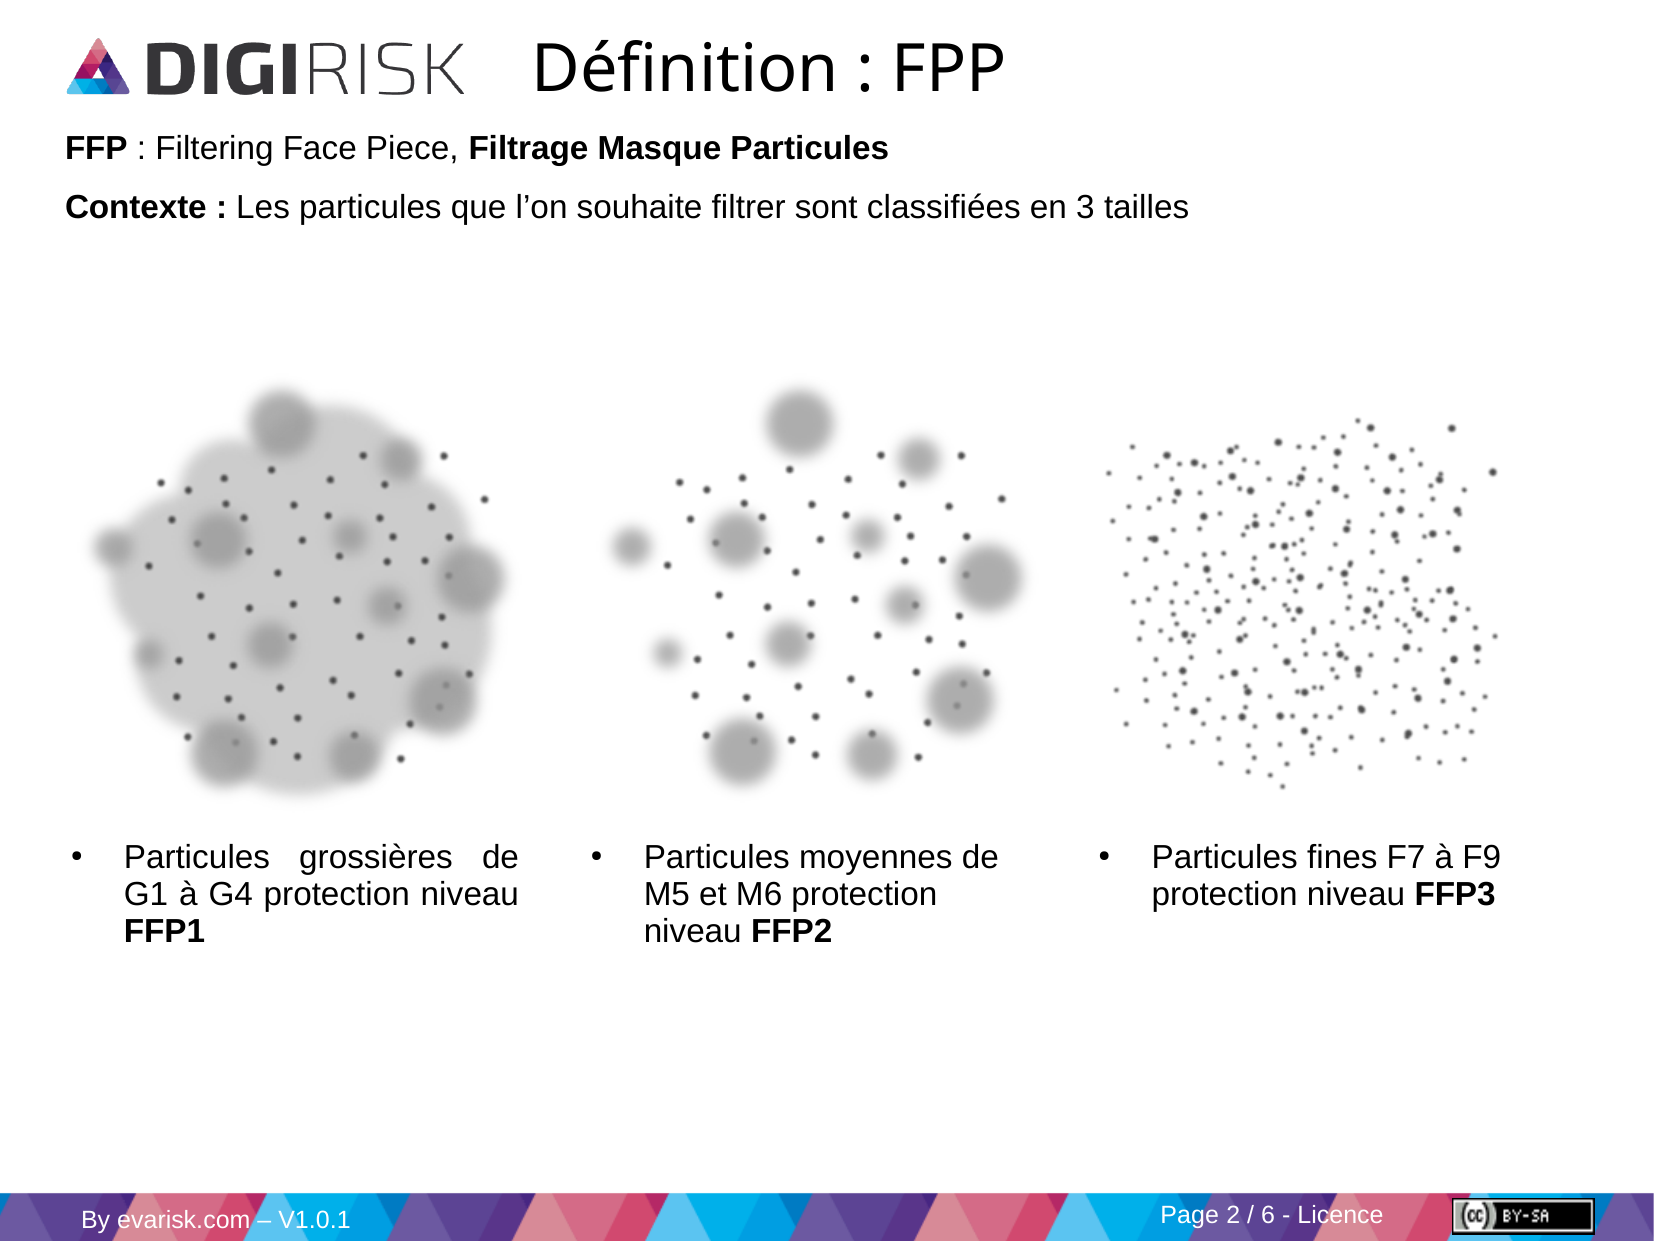

Définition : FPP
# FFP : Filtering Face Piece, Filtrage Masque Particules
Contexte : Les particules que l’on souhaite filtrer sont classifiées en 3 tailles
Particules grossières de G1 à G4 protection niveau FFP1
Particules moyennes de M5 et M6 protection niveau FFP2
Particules fines F7 à F9 protection niveau FFP3